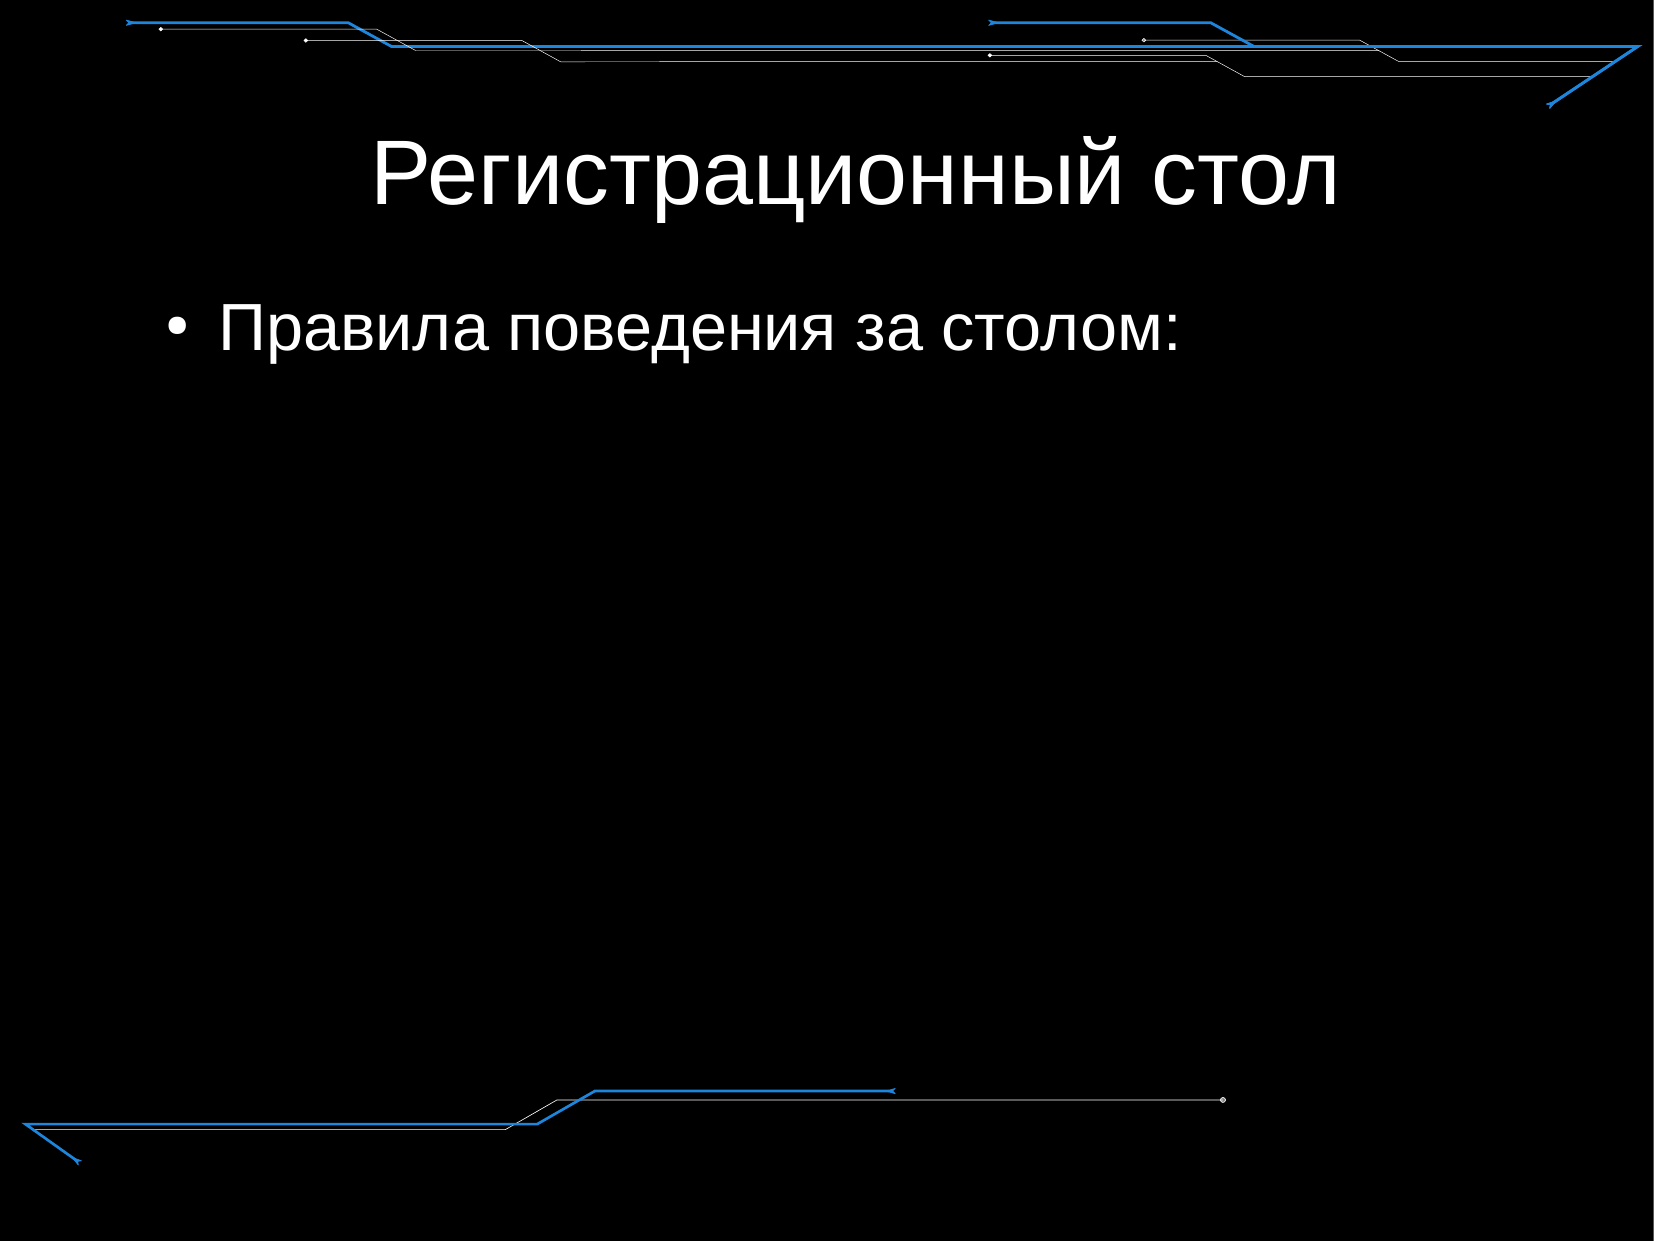

# Регистрационный стол
Правила поведения за столом: